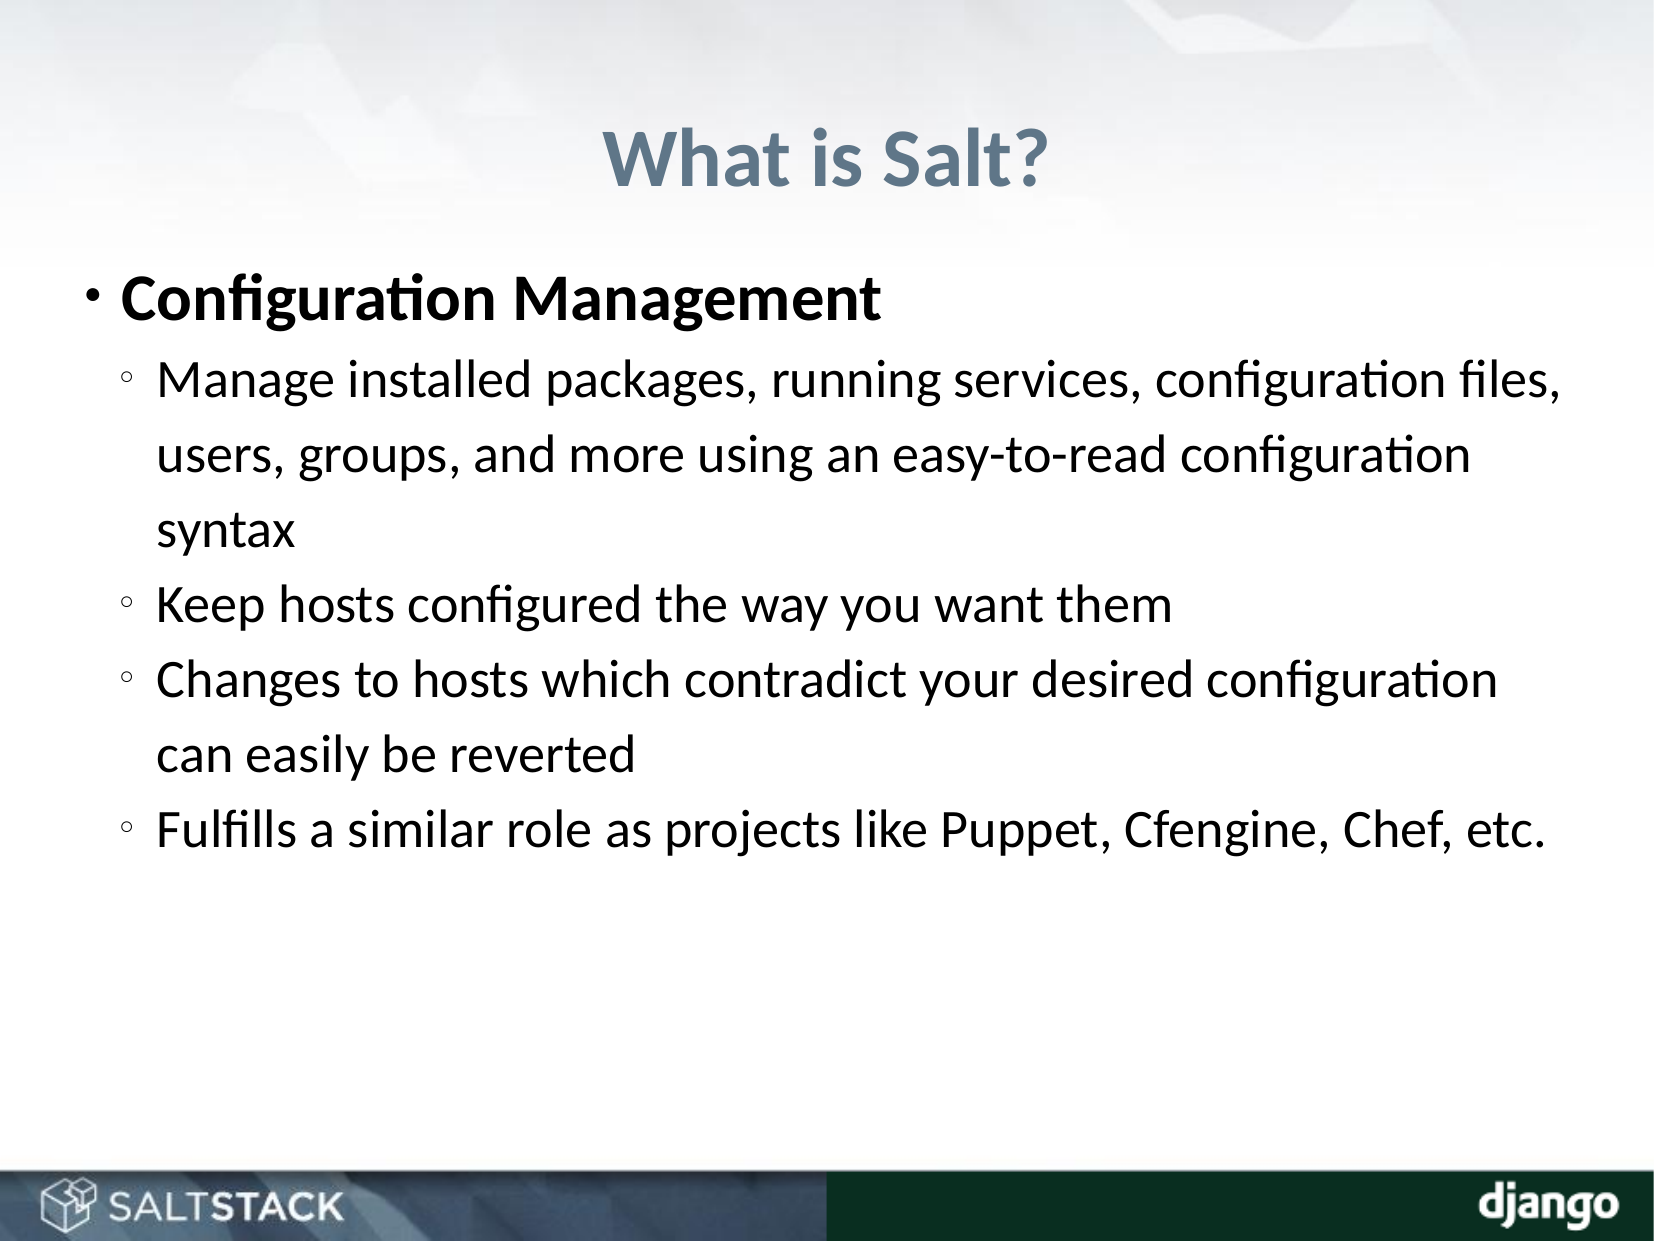

What is Salt?
Configuration Management
Manage installed packages, running services, configuration files, users, groups, and more using an easy-to-read configuration syntax
Keep hosts configured the way you want them
Changes to hosts which contradict your desired configuration can easily be reverted
Fulfills a similar role as projects like Puppet, Cfengine, Chef, etc.